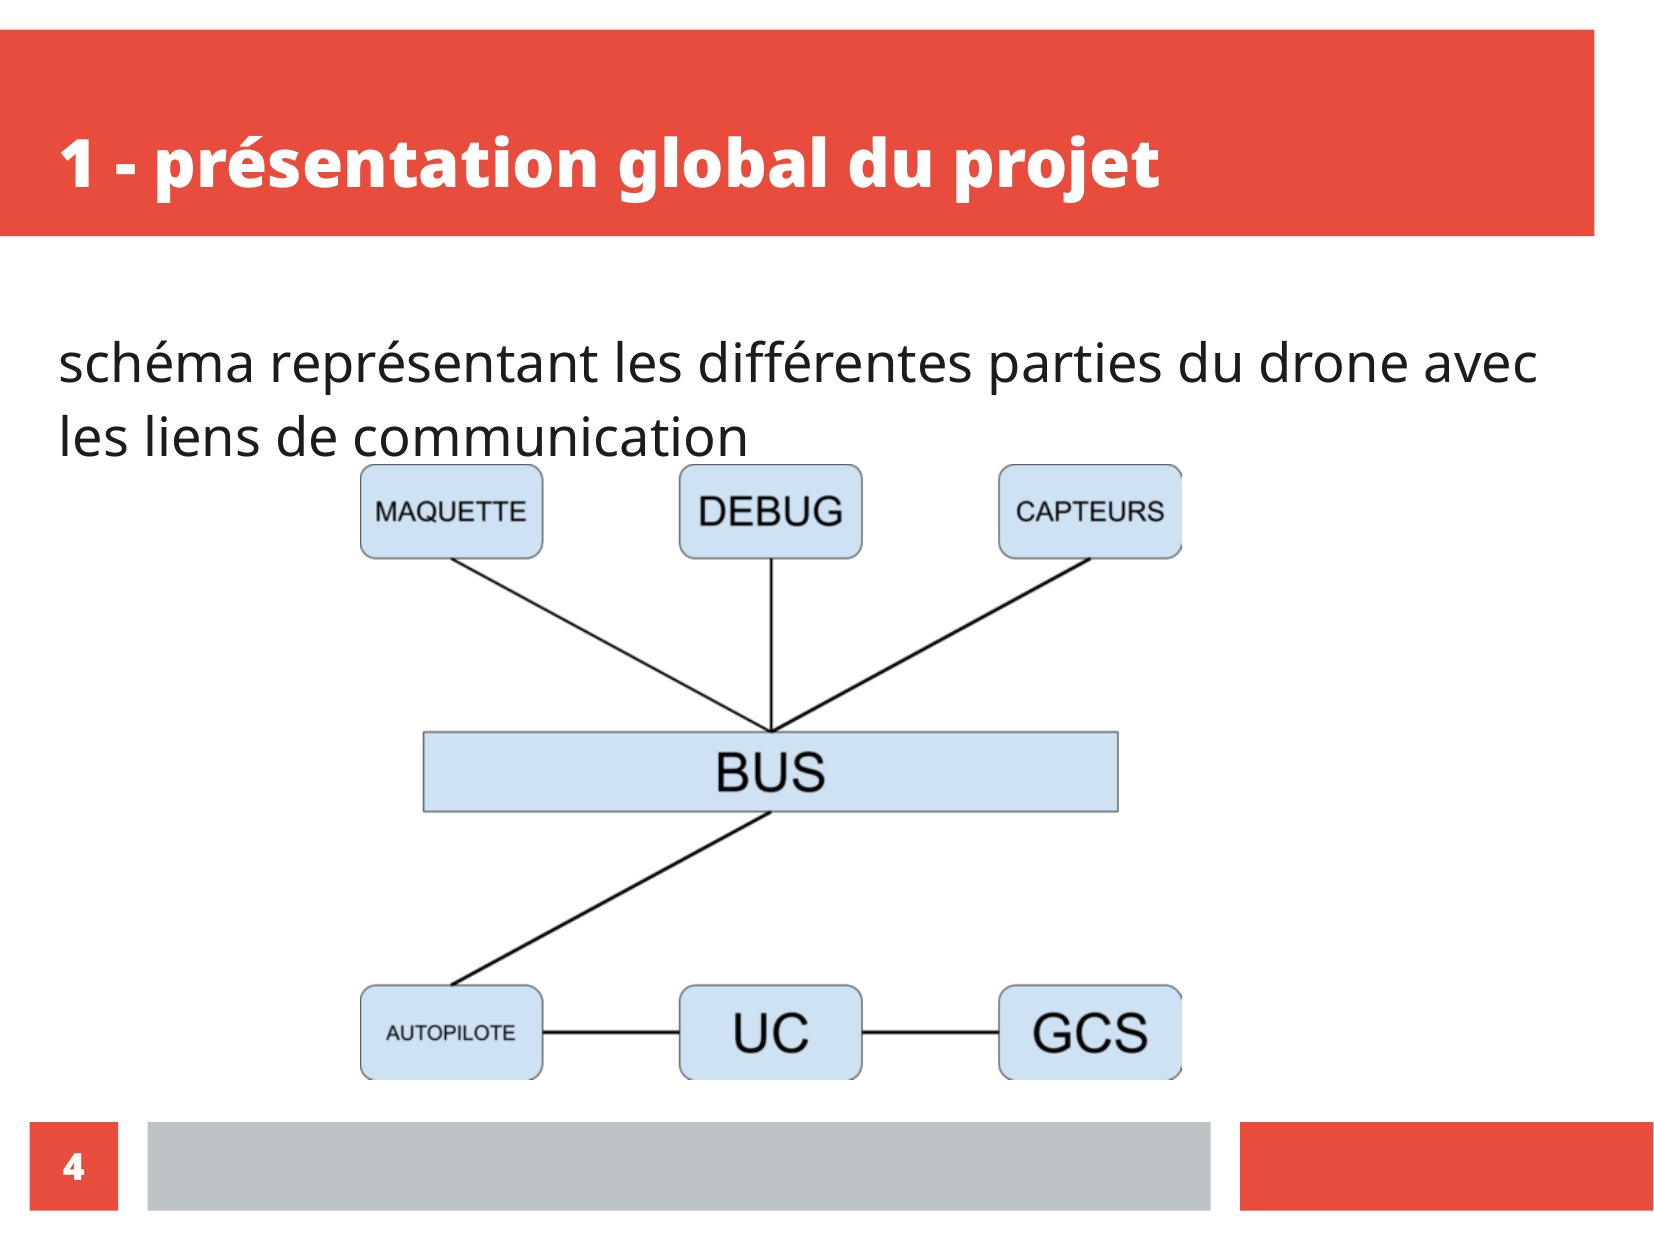

# 1 - présentation global du projet
schéma représentant les différentes parties du drone avec les liens de communication
4